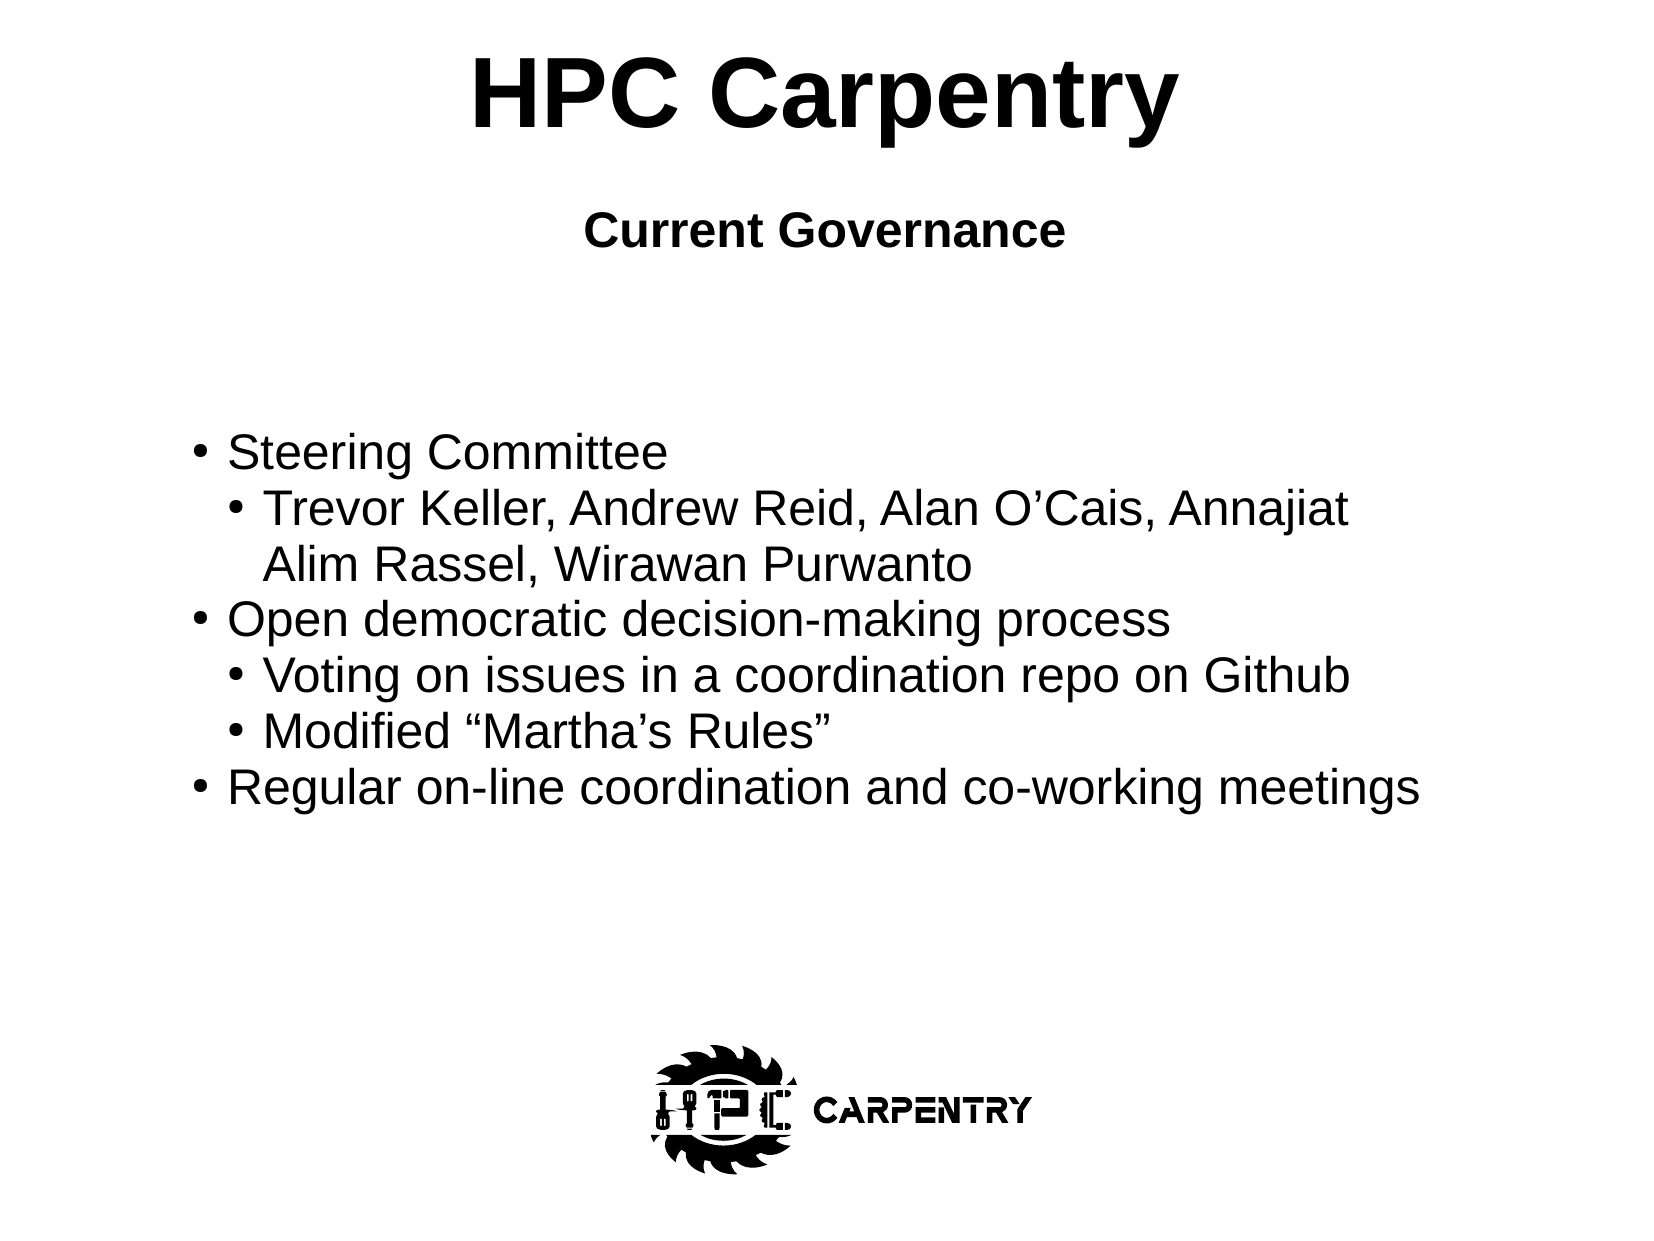

HPC Carpentry
Current Governance
Steering Committee
Trevor Keller, Andrew Reid, Alan O’Cais, Annajiat Alim Rassel, Wirawan Purwanto
Open democratic decision-making process
Voting on issues in a coordination repo on Github
Modified “Martha’s Rules”
Regular on-line coordination and co-working meetings